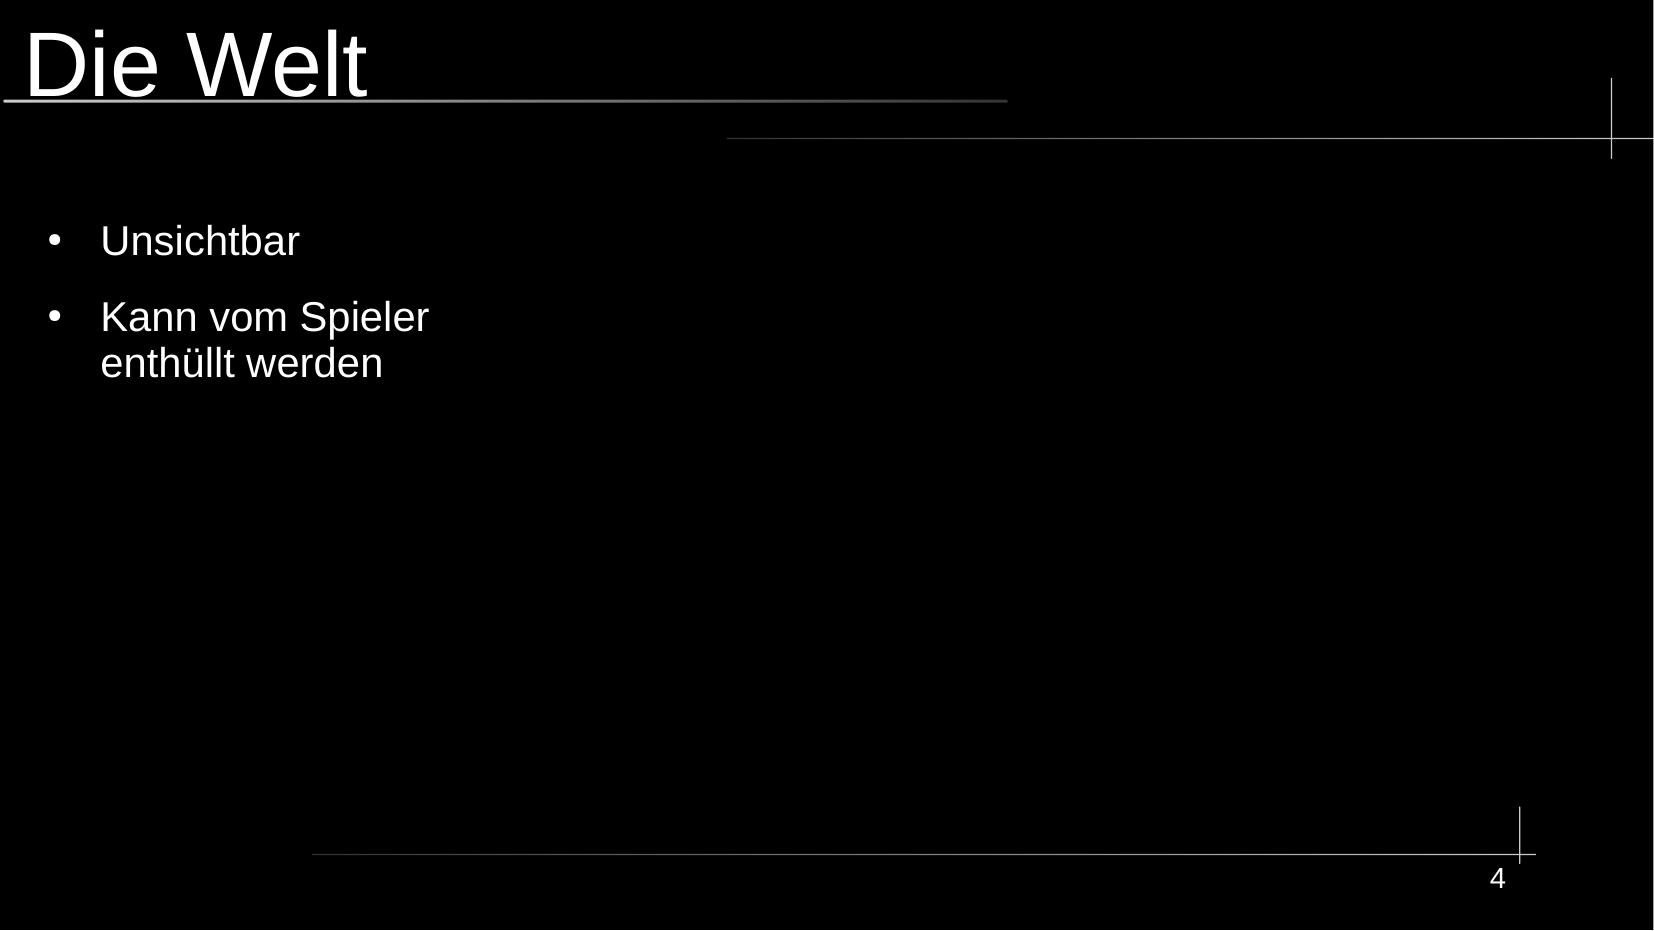

# Die Welt
Unsichtbar
Kann vom Spieler enthüllt werden
4